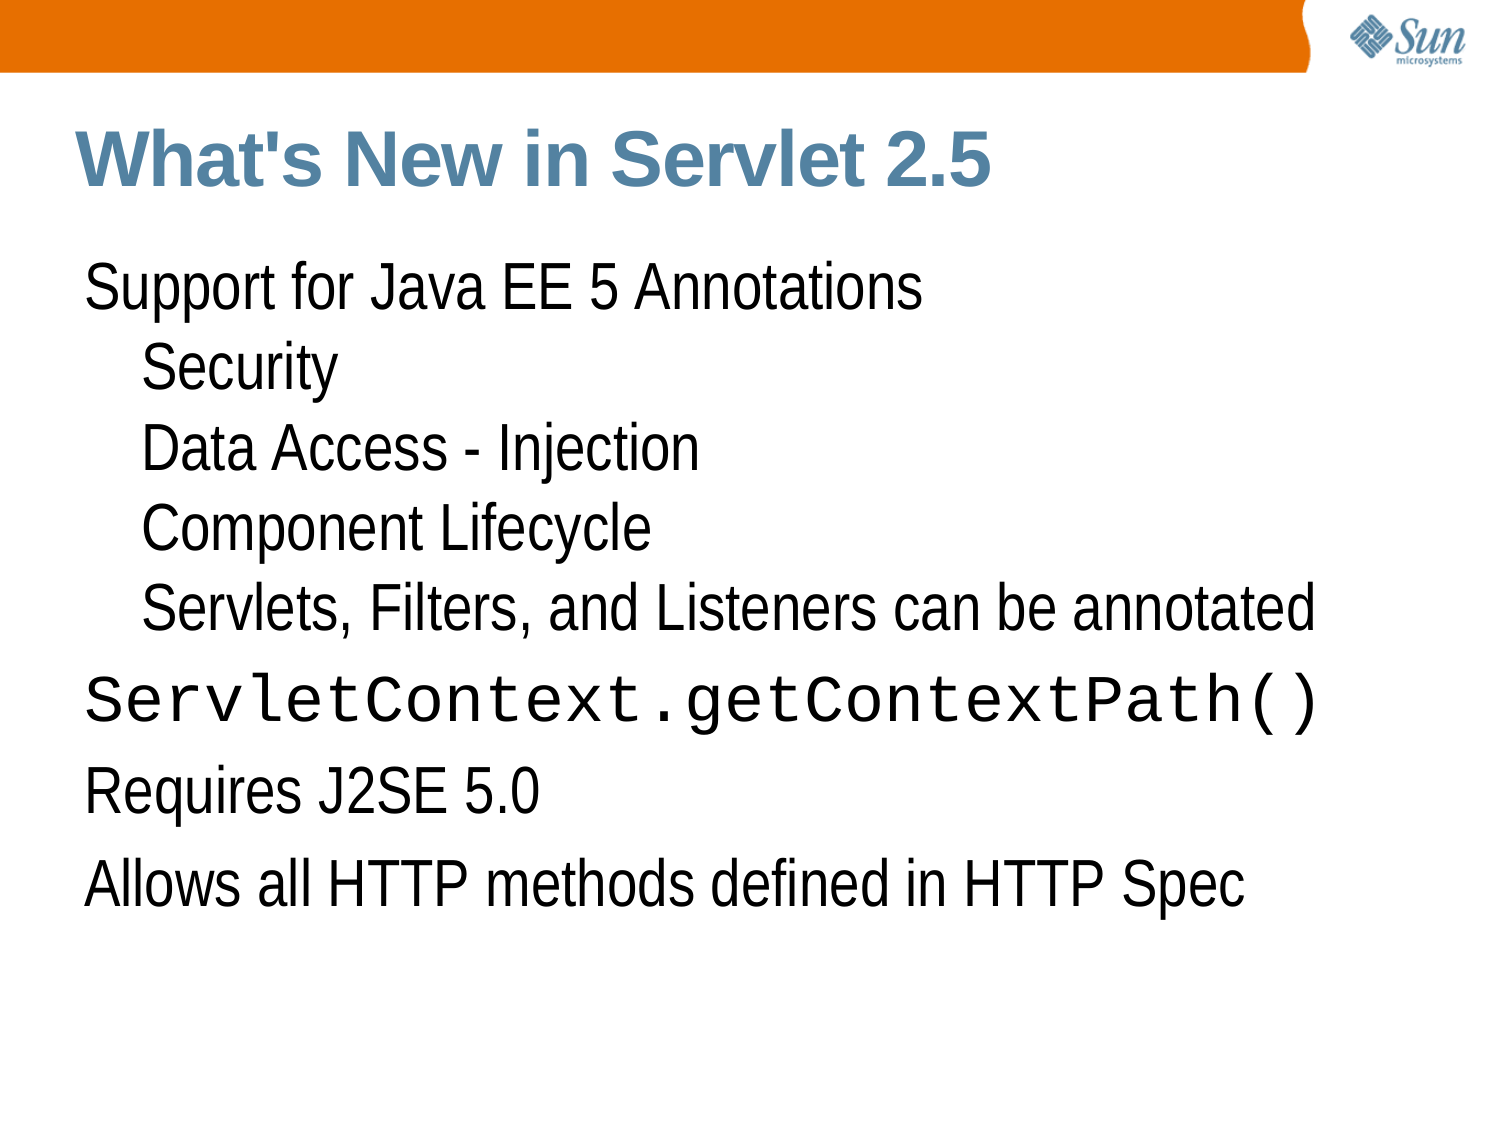

# What's New in Servlet 2.5
Support for Java EE 5 Annotations
Security
Data Access - Injection
Component Lifecycle
Servlets, Filters, and Listeners can be annotated
ServletContext.getContextPath()
Requires J2SE 5.0
Allows all HTTP methods defined in HTTP Spec